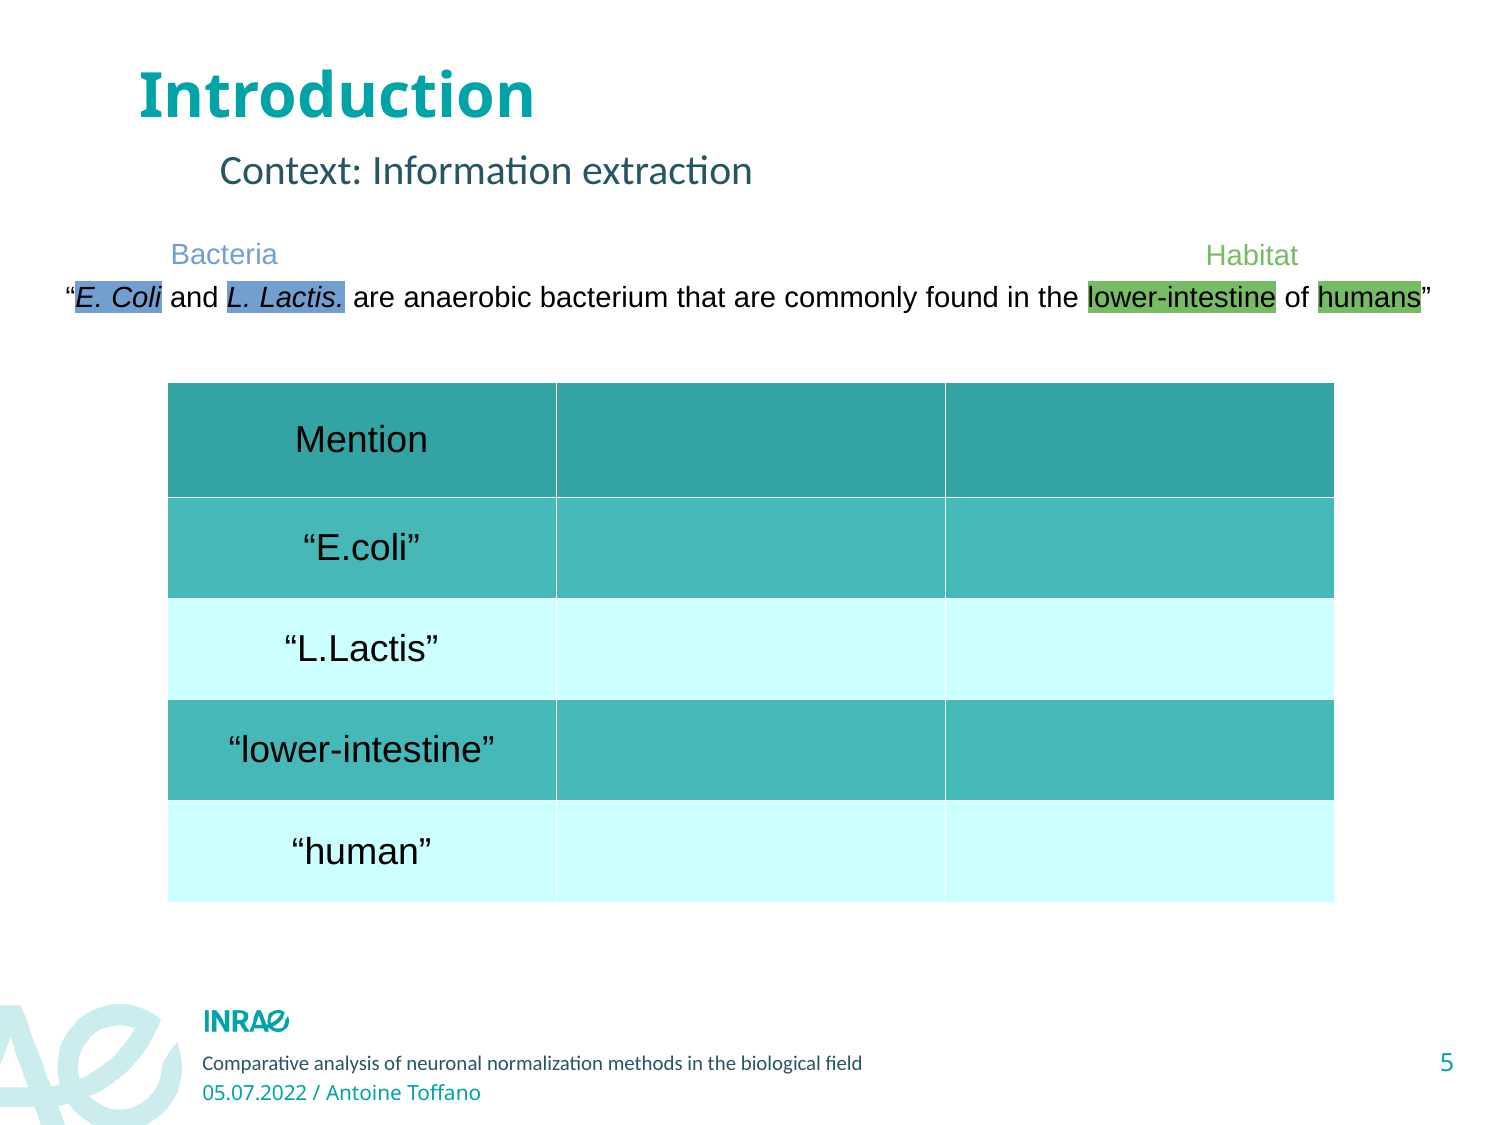

Introduction
Context: Information extraction
Bacteria
Habitat
“E. Coli and L. Lactis. are anaerobic bacterium that are commonly found in the lower-intestine of humans”
| Mention | | |
| --- | --- | --- |
| “E.coli” | | |
| “L.Lactis” | | |
| “lower-intestine” | | |
| “human” | | |